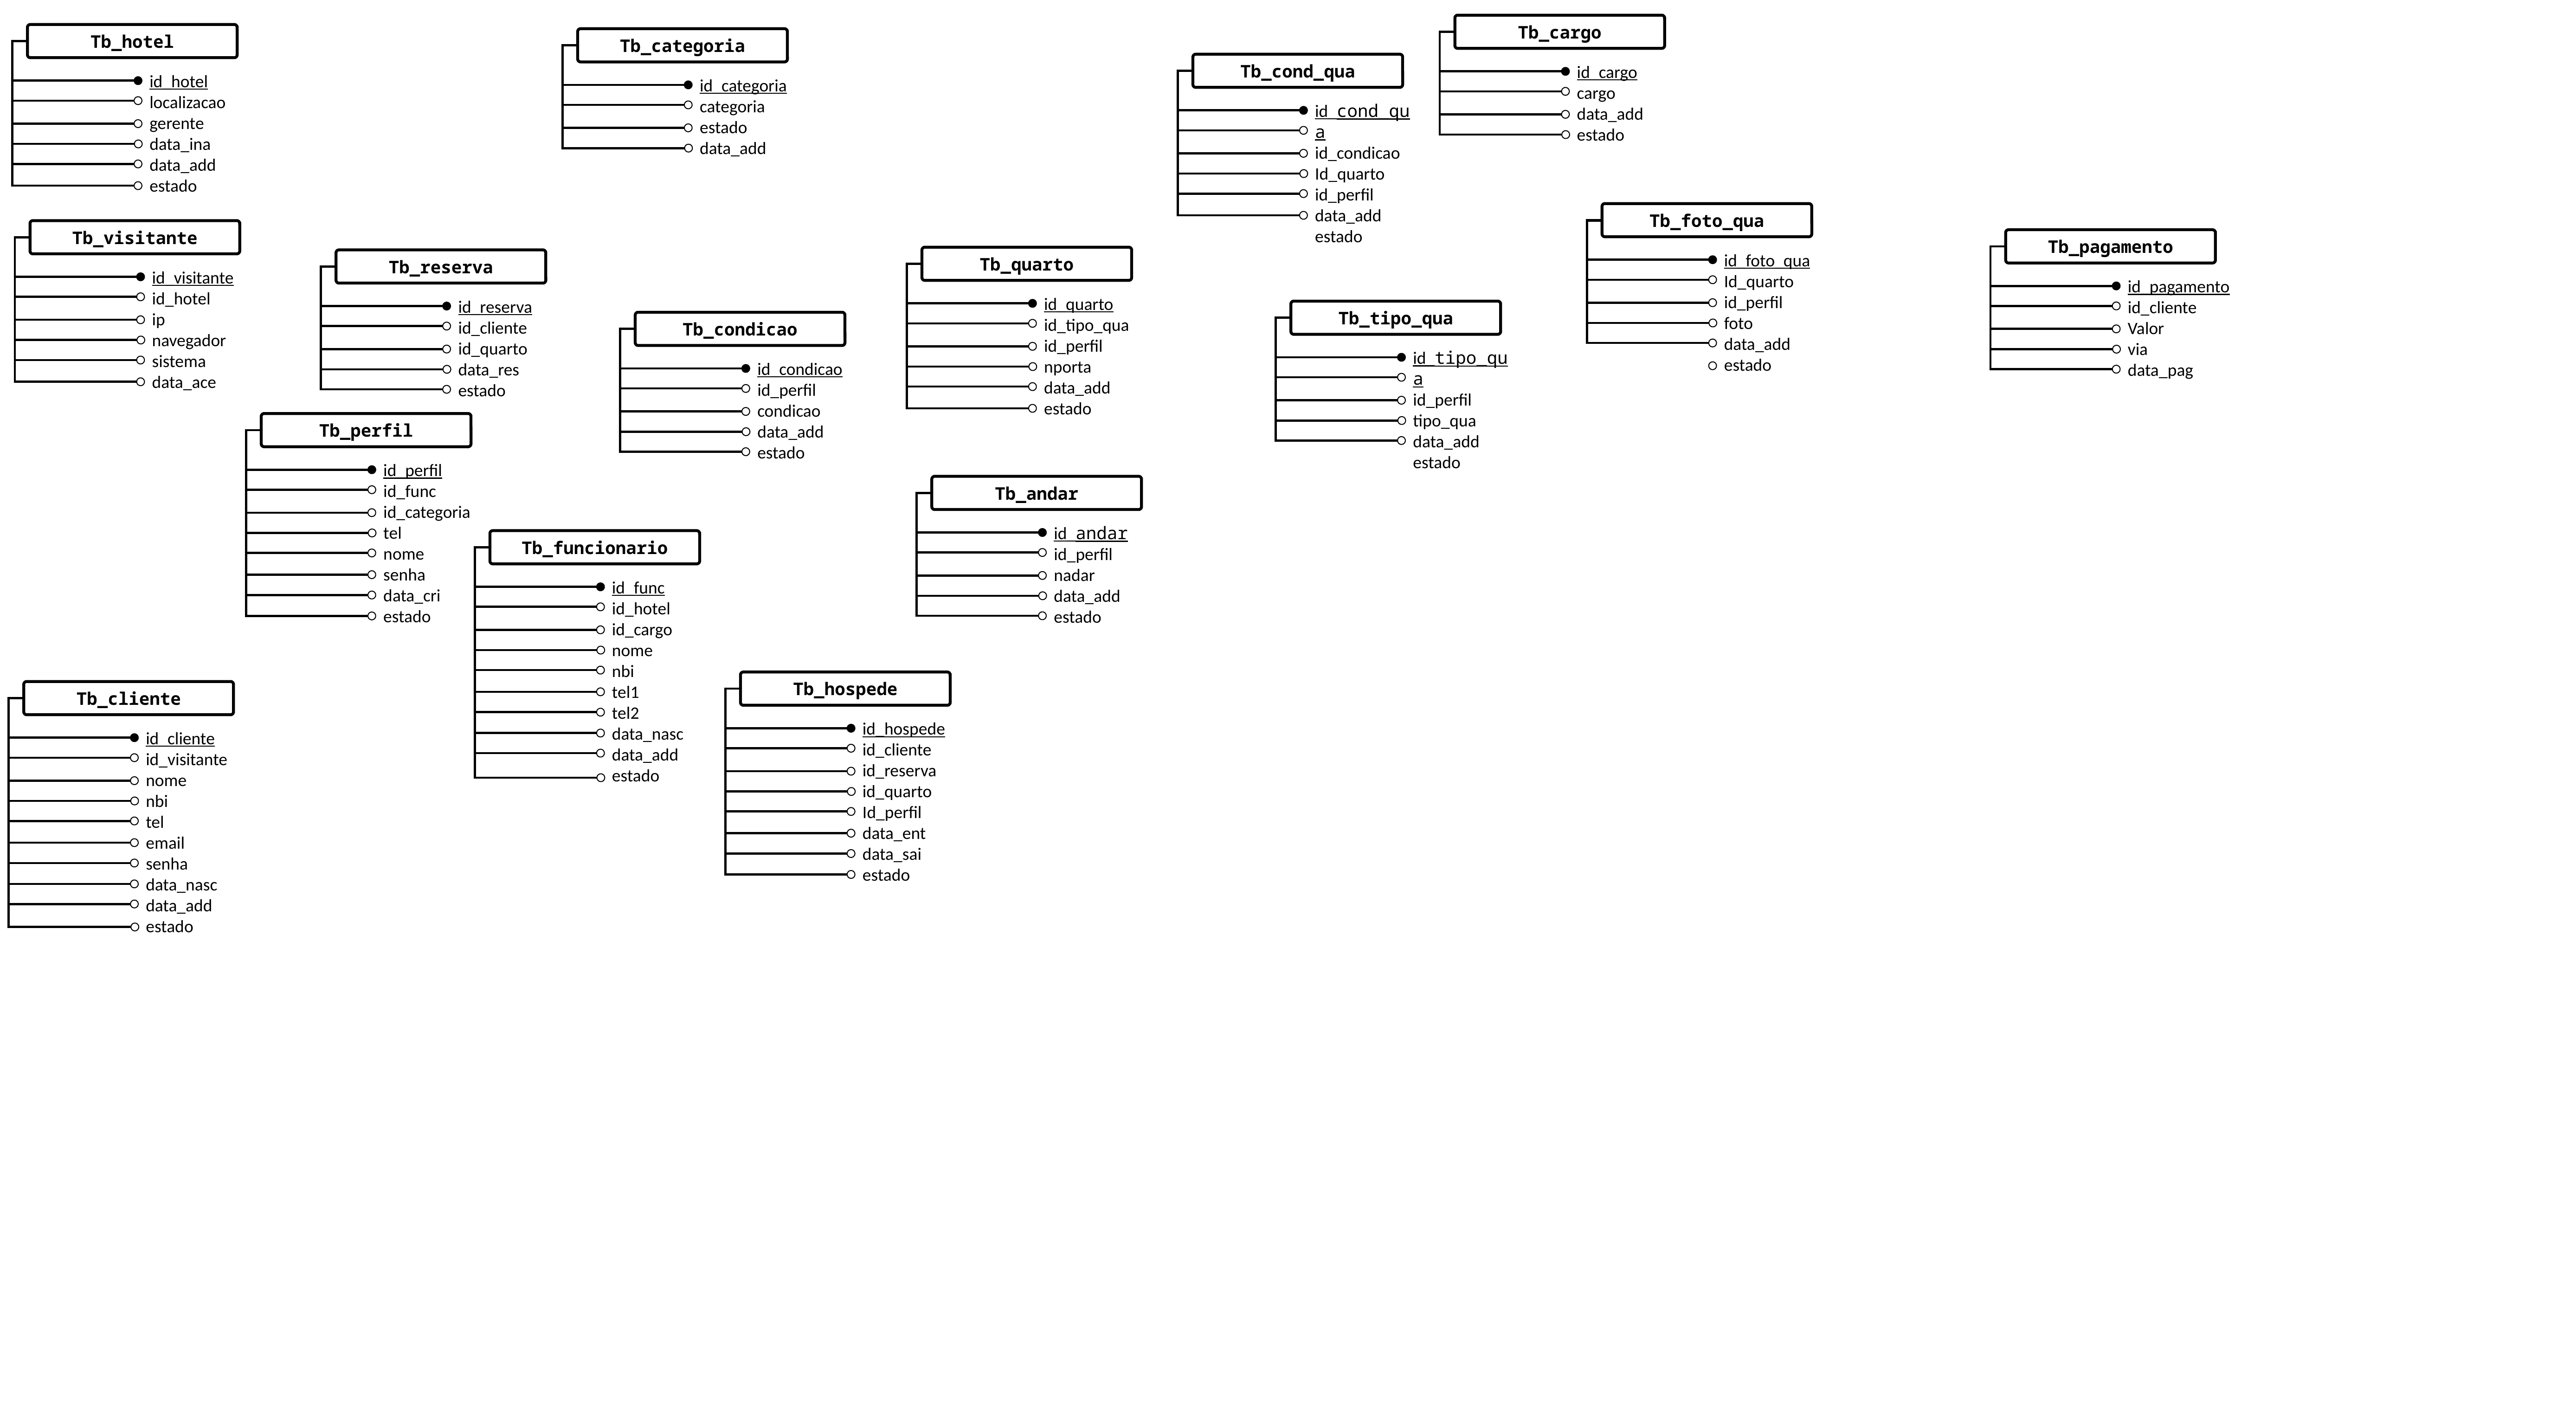

Tb_cargo
id_cargo
cargo
data_add
estado
Tb_hotel
id_hotel
localizacao
gerente
data_ina
data_add
estado
Tb_categoria
id_categoria
categoria
estado
data_add
Tb_cond_qua
id_cond_qua
id_condicao
Id_quarto
id_perfil
data_add
estado
Tb_foto_qua
id_foto_qua
Id_quarto
id_perfil
foto
data_add
estado
Tb_visitante
id_visitante
id_hotel
ip
navegador
sistema
data_ace
Tb_pagamento
id_pagamento
id_cliente
Valor
via
data_pag
Tb_quarto
id_quarto
id_tipo_qua
id_perfil
nporta
data_add
estado
Tb_reserva
id_reserva
id_cliente
id_quarto
data_res
estado
Tb_tipo_qua
id_tipo_qua
id_perfil
tipo_qua
data_add
estado
Tb_condicao
id_condicao
id_perfil
condicao
data_add
estado
Tb_perfil
id_perfil
id_func
id_categoria
tel
nome
senha
data_cri
estado
Tb_andar
id_andar
id_perfil
nadar
data_add
estado
Tb_funcionario
id_func
id_hotel
id_cargo
nome
nbi
tel1
tel2
data_nasc
data_add
estado
Tb_hospede
id_hospede
id_cliente
id_reserva
id_quarto
Id_perfil
data_ent
data_sai
estado
Tb_cliente
id_cliente
id_visitante
nome
nbi
tel
email
senha
data_nasc
data_add
estado